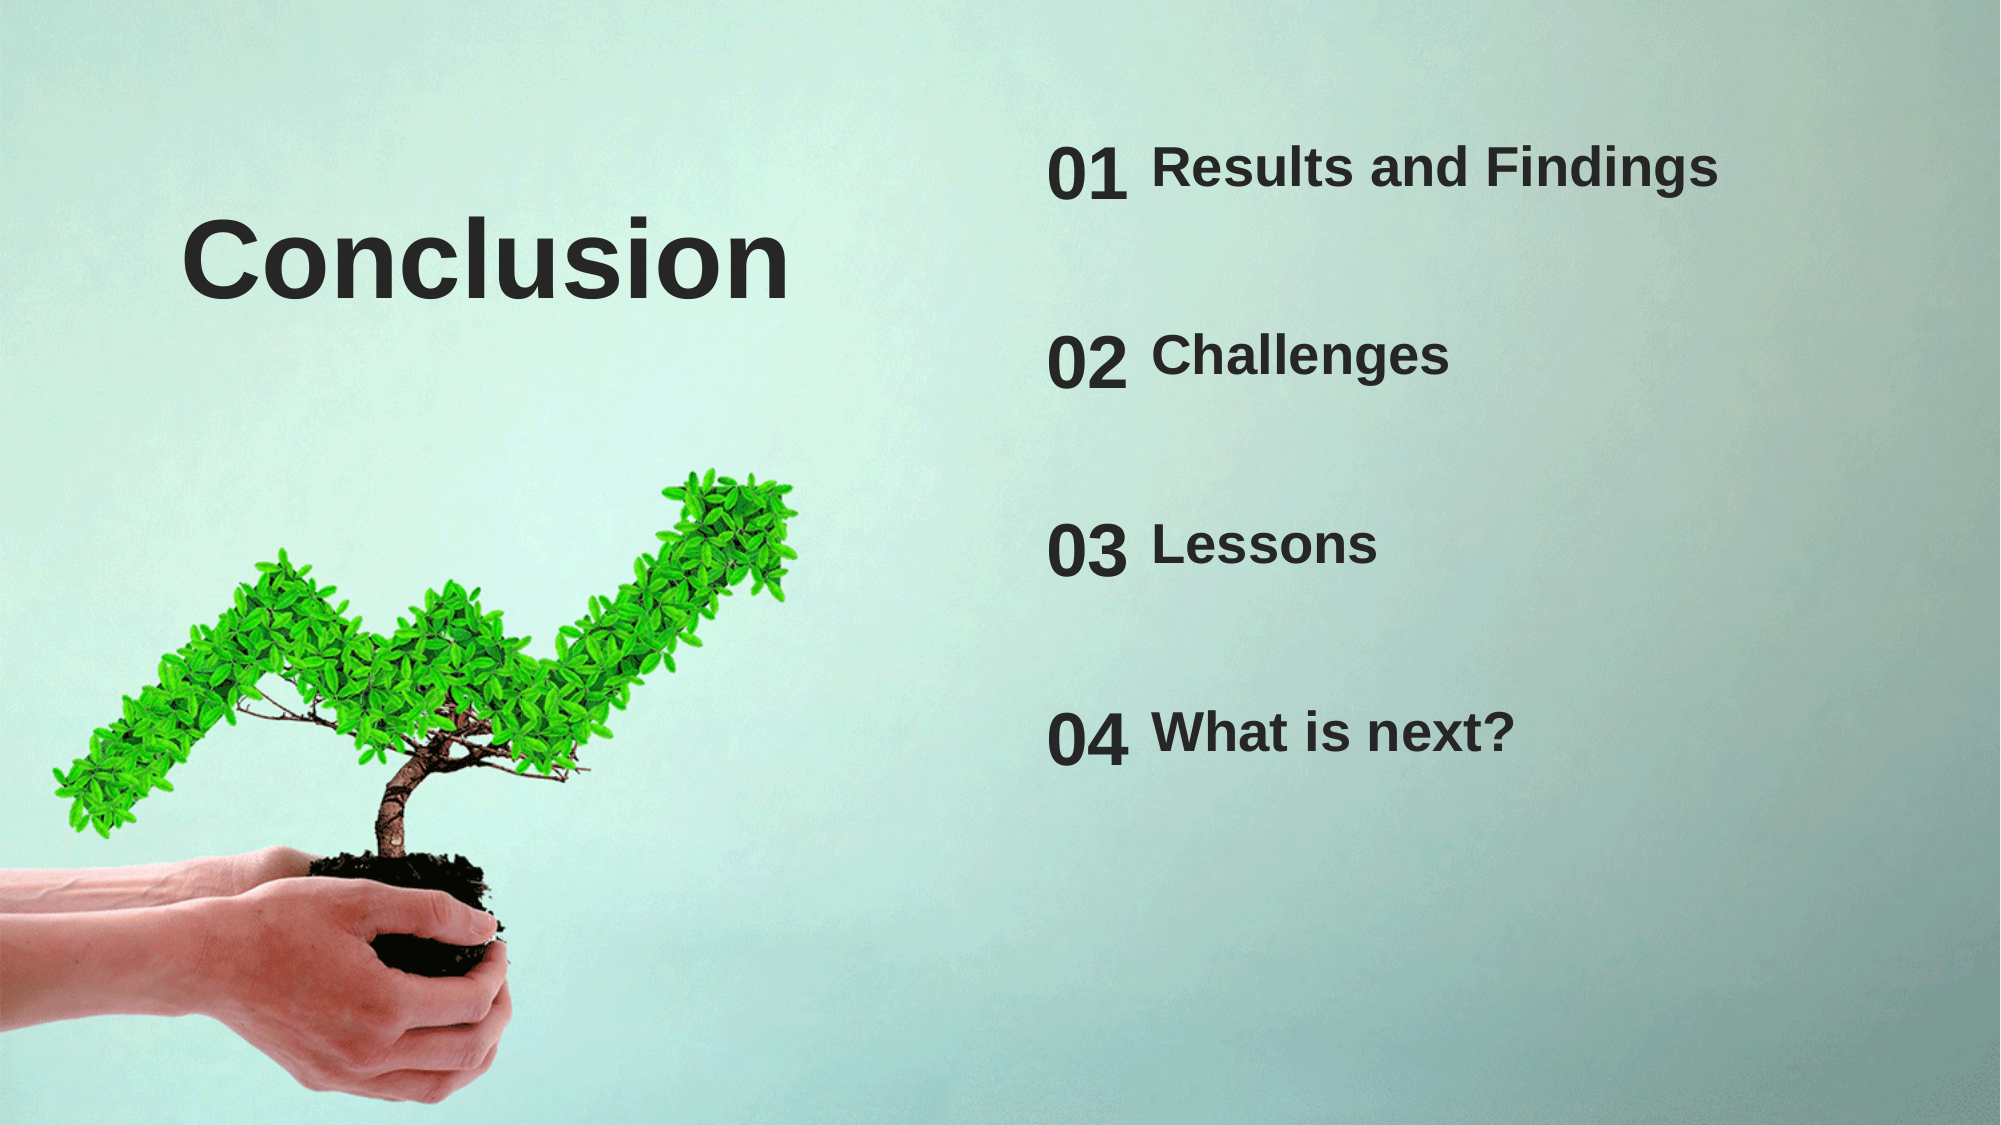

01
Results and Findings
Conclusion
02
Challenges
03
Lessons
04
What is next?